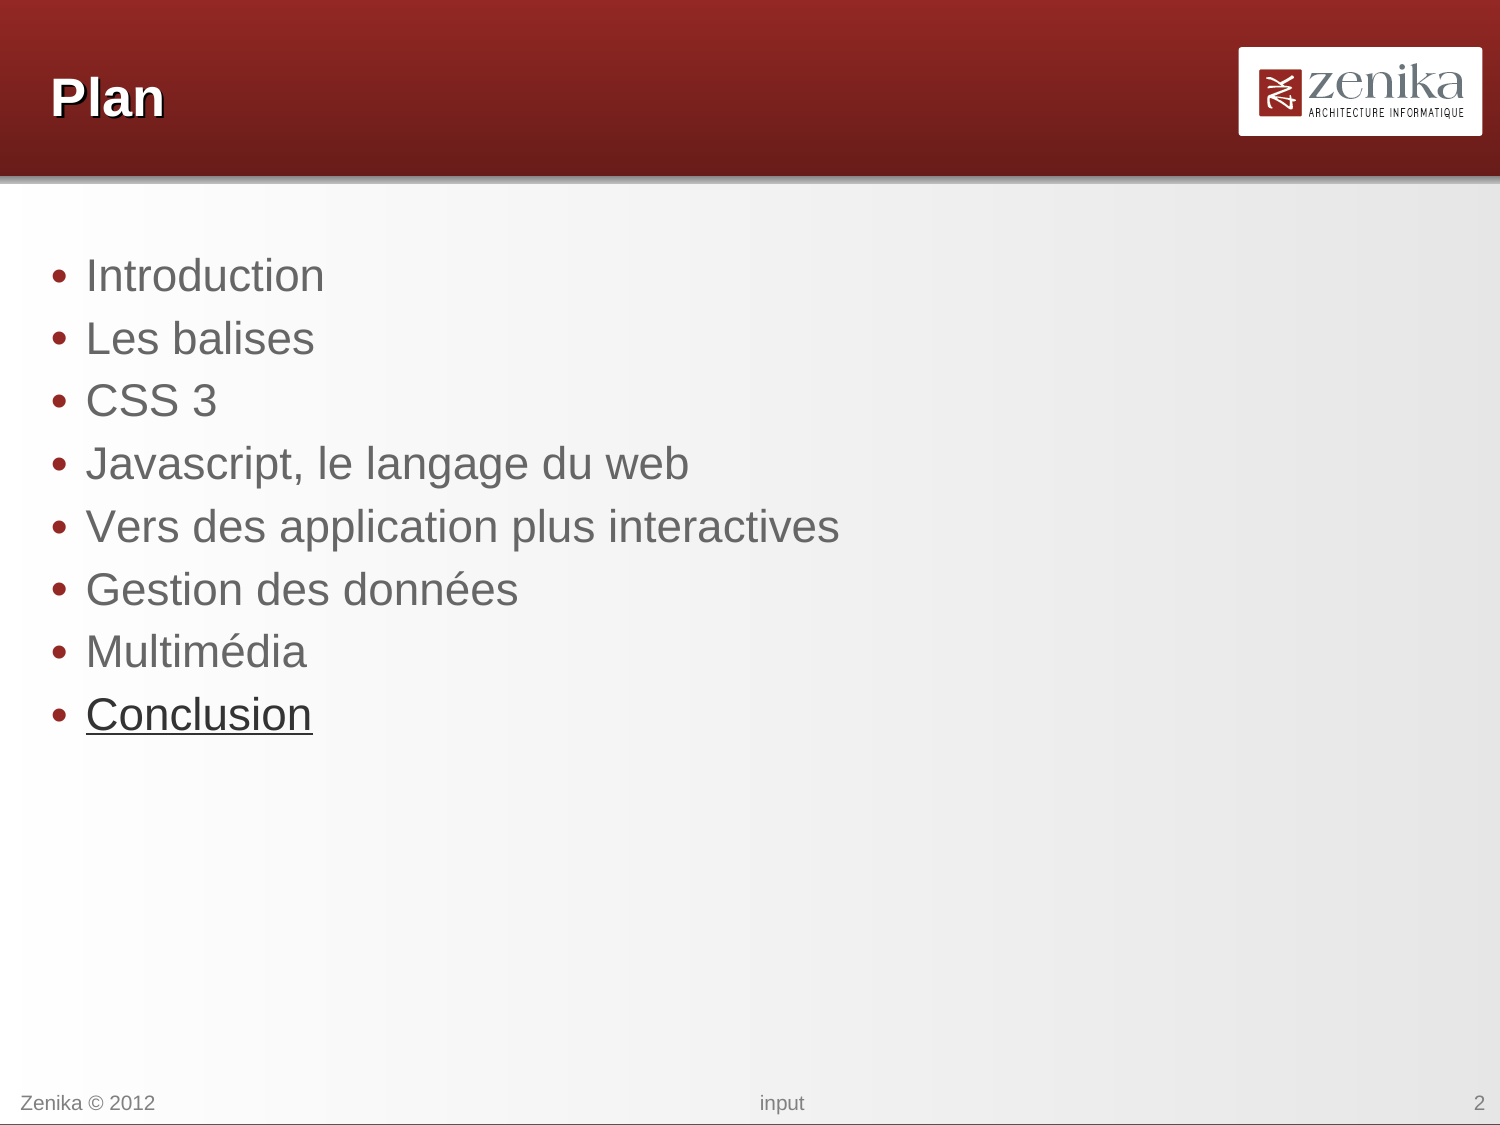

# Plan
Introduction
Les balises
CSS 3
Javascript, le langage du web
Vers des application plus interactives
Gestion des données
Multimédia
Conclusion